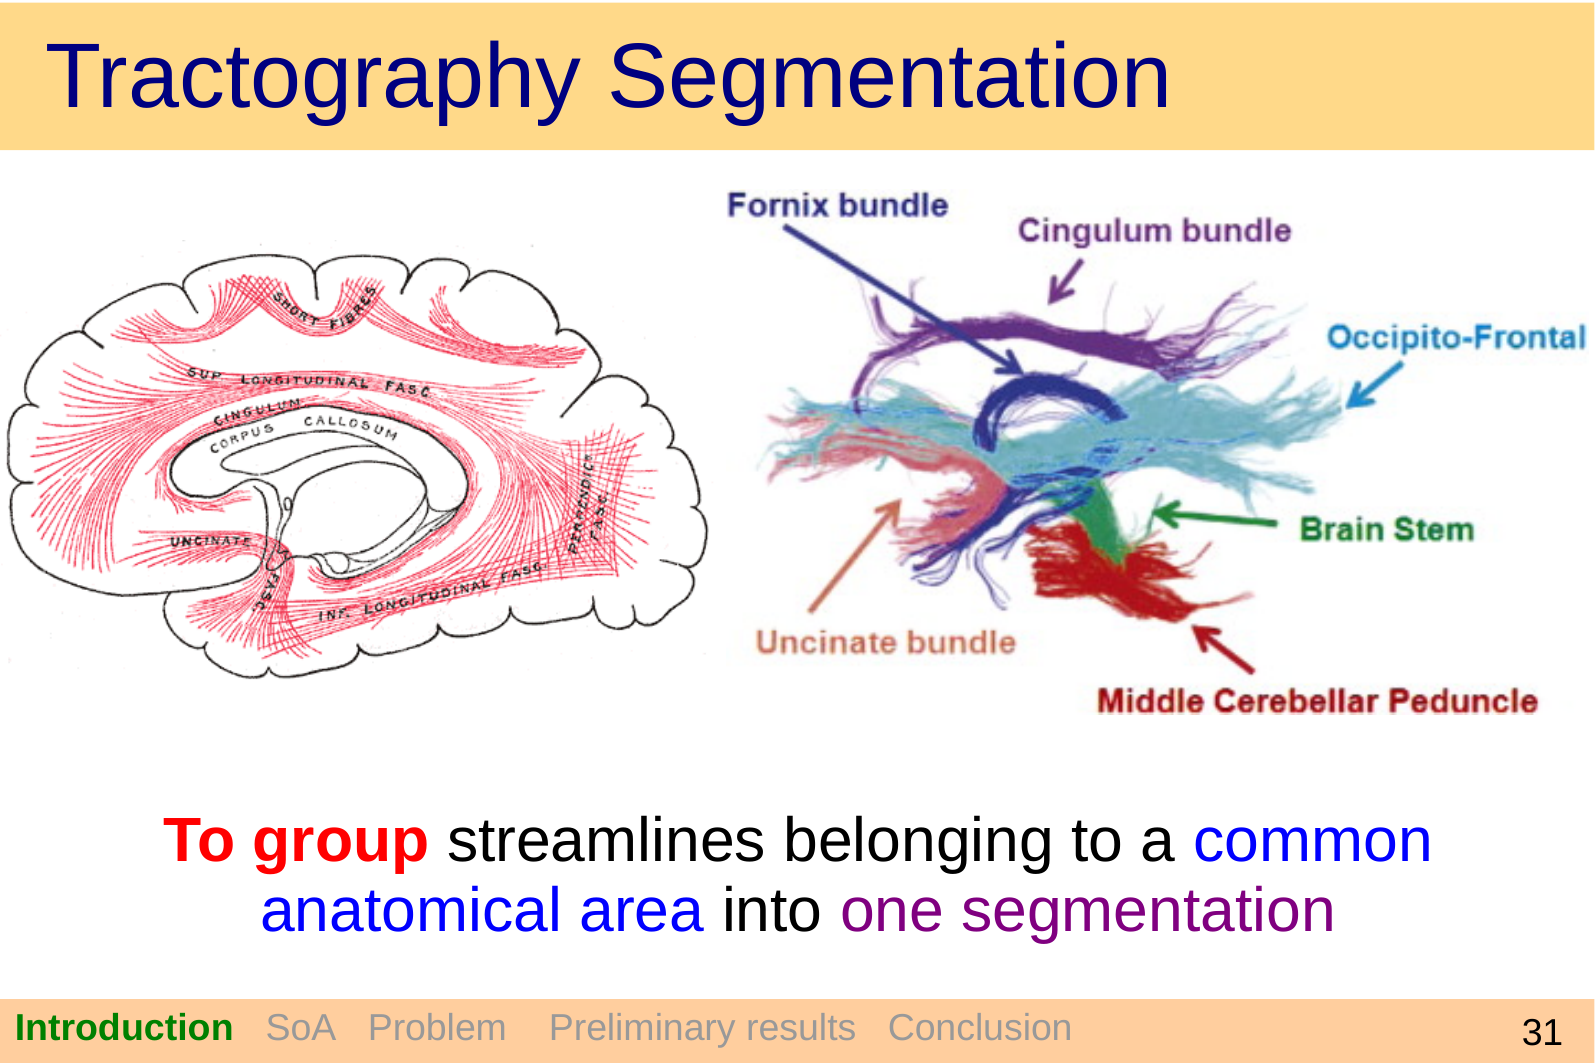

# Tractography Segmentation
To group streamlines belonging to a common anatomical area into one segmentation
Introduction SoA Problem Preliminary results Conclusion